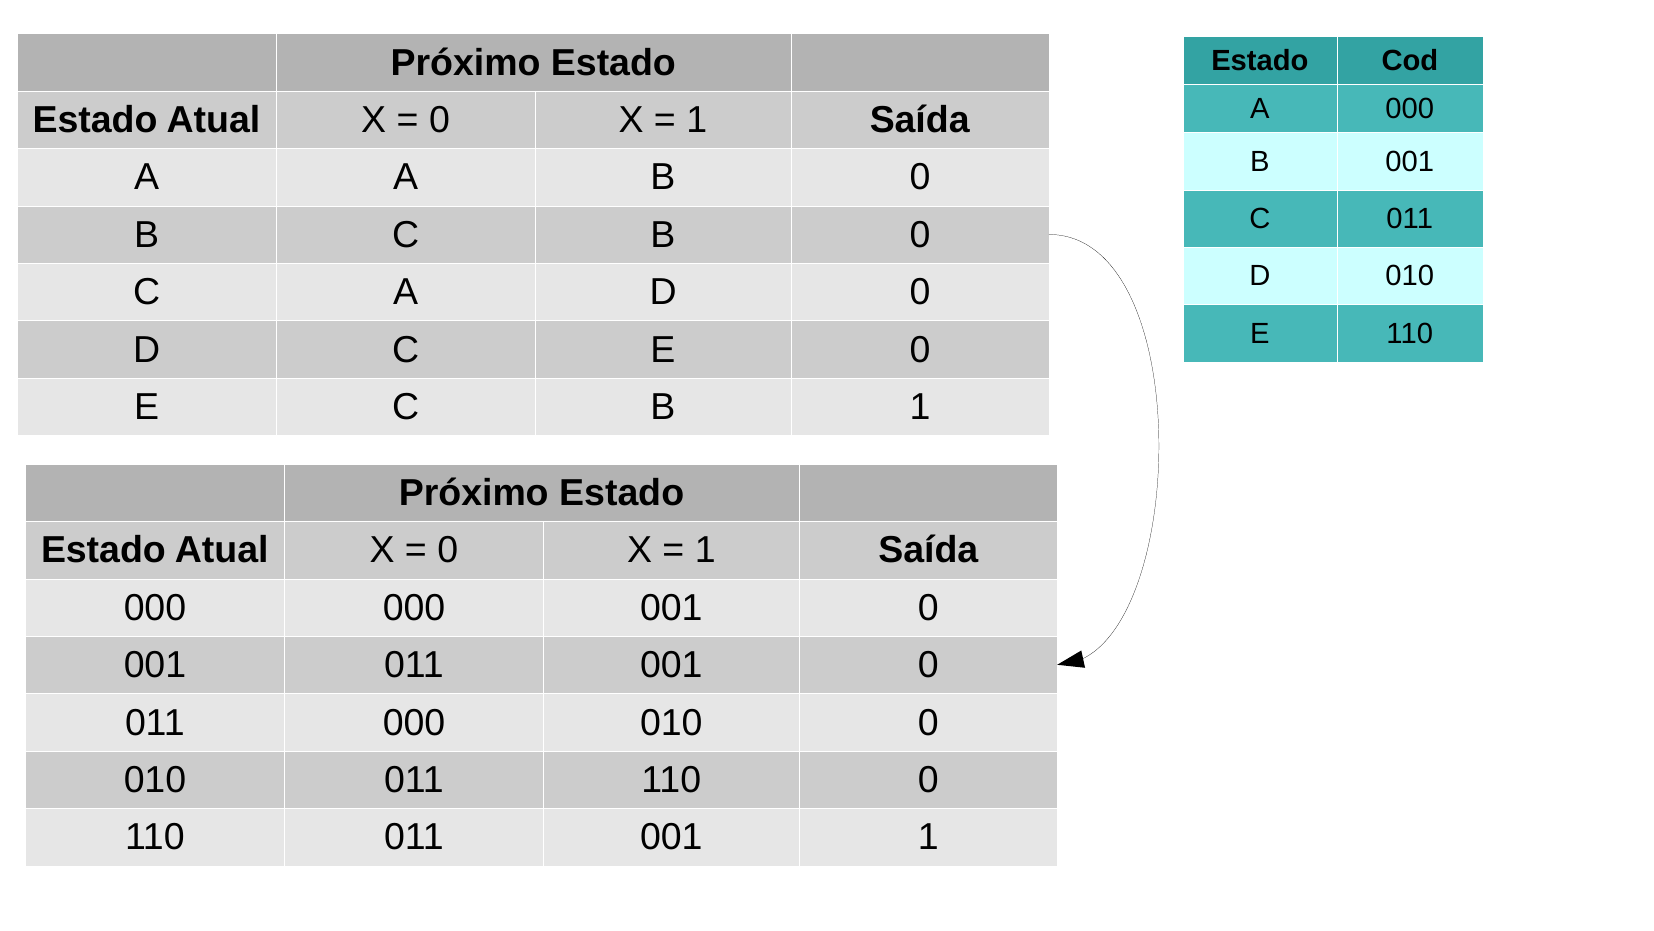

| | Próximo Estado | | |
| --- | --- | --- | --- |
| Estado Atual | X = 0 | X = 1 | Saída |
| A | A | B | 0 |
| B | C | B | 0 |
| C | A | D | 0 |
| D | C | E | 0 |
| E | C | B | 1 |
| Estado | Cod |
| --- | --- |
| A | 000 |
| B | 001 |
| C | 011 |
| D | 010 |
| E | 110 |
| | Próximo Estado | | |
| --- | --- | --- | --- |
| Estado Atual | X = 0 | X = 1 | Saída |
| 000 | 000 | 001 | 0 |
| 001 | 011 | 001 | 0 |
| 011 | 000 | 010 | 0 |
| 010 | 011 | 110 | 0 |
| 110 | 011 | 001 | 1 |